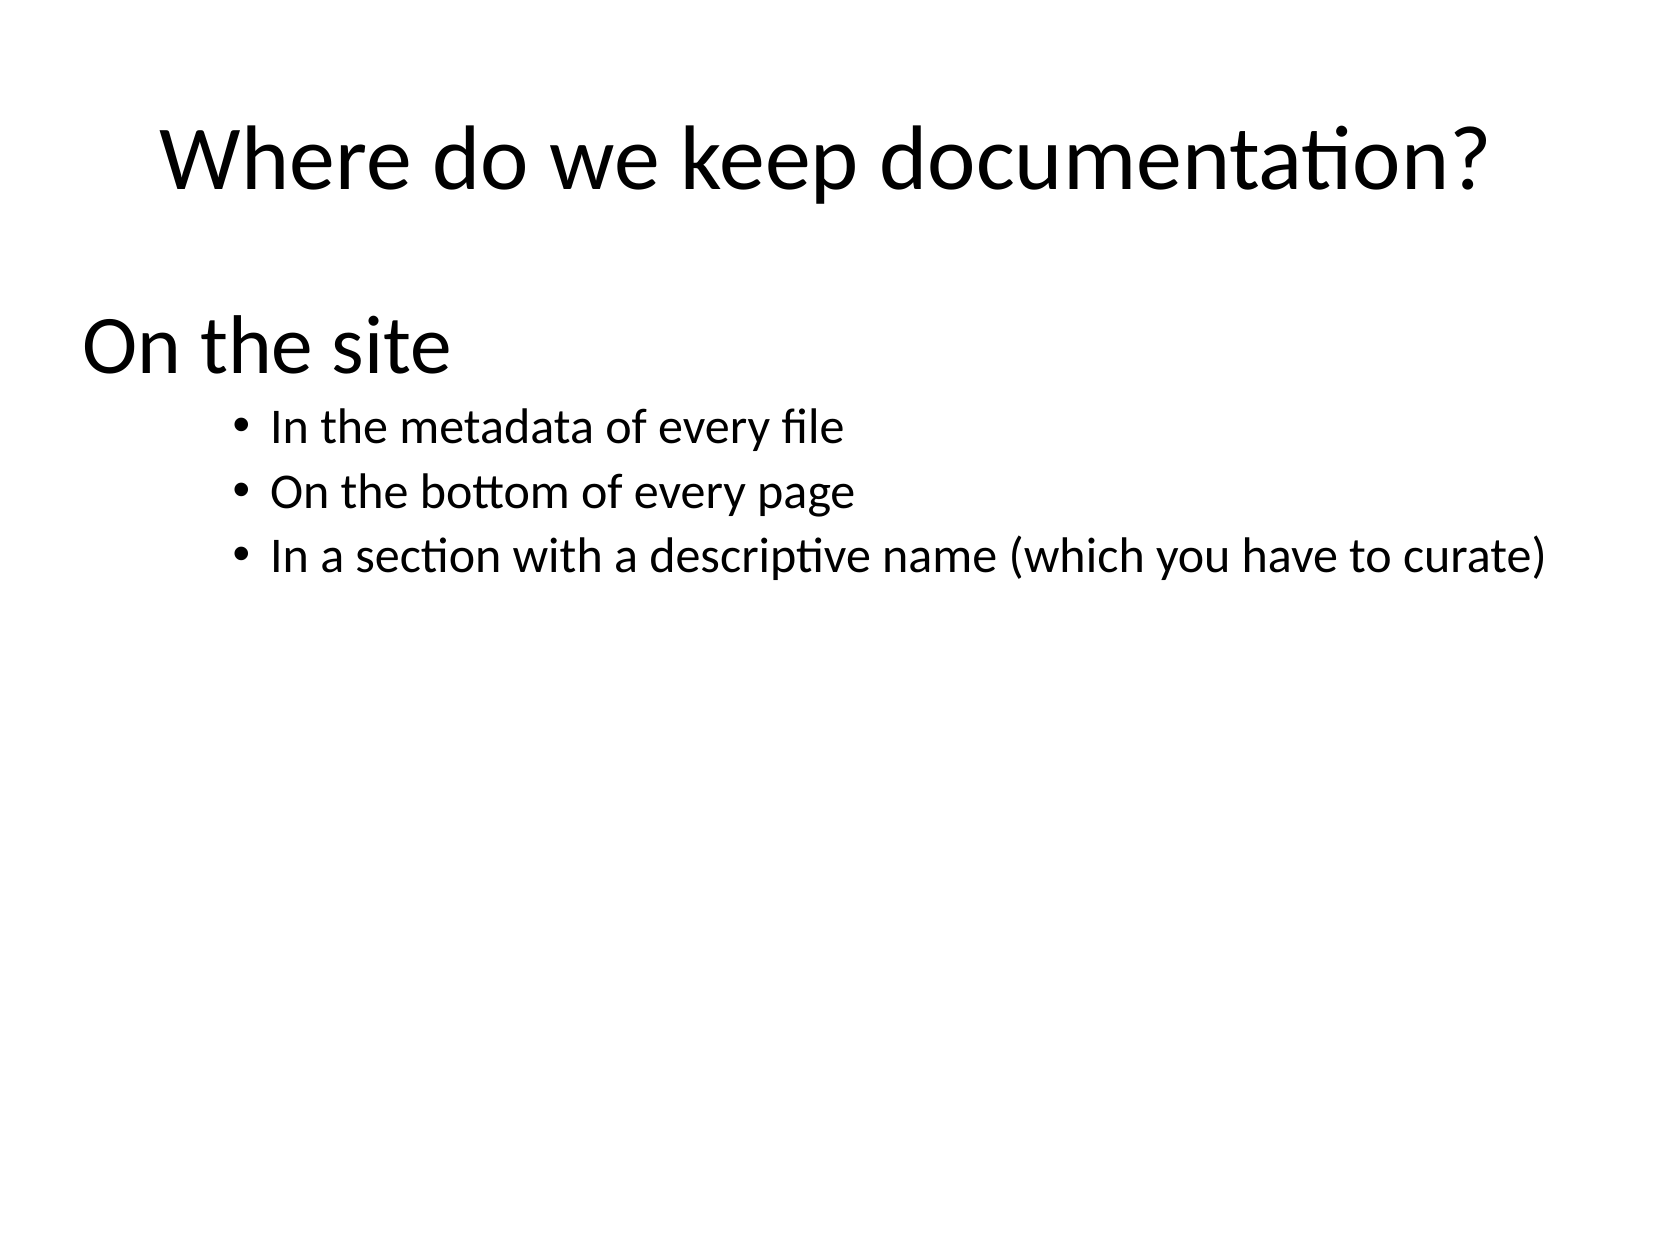

# Where do we keep documentation?
On the site
In the metadata of every file
On the bottom of every page
In a section with a descriptive name (which you have to curate)